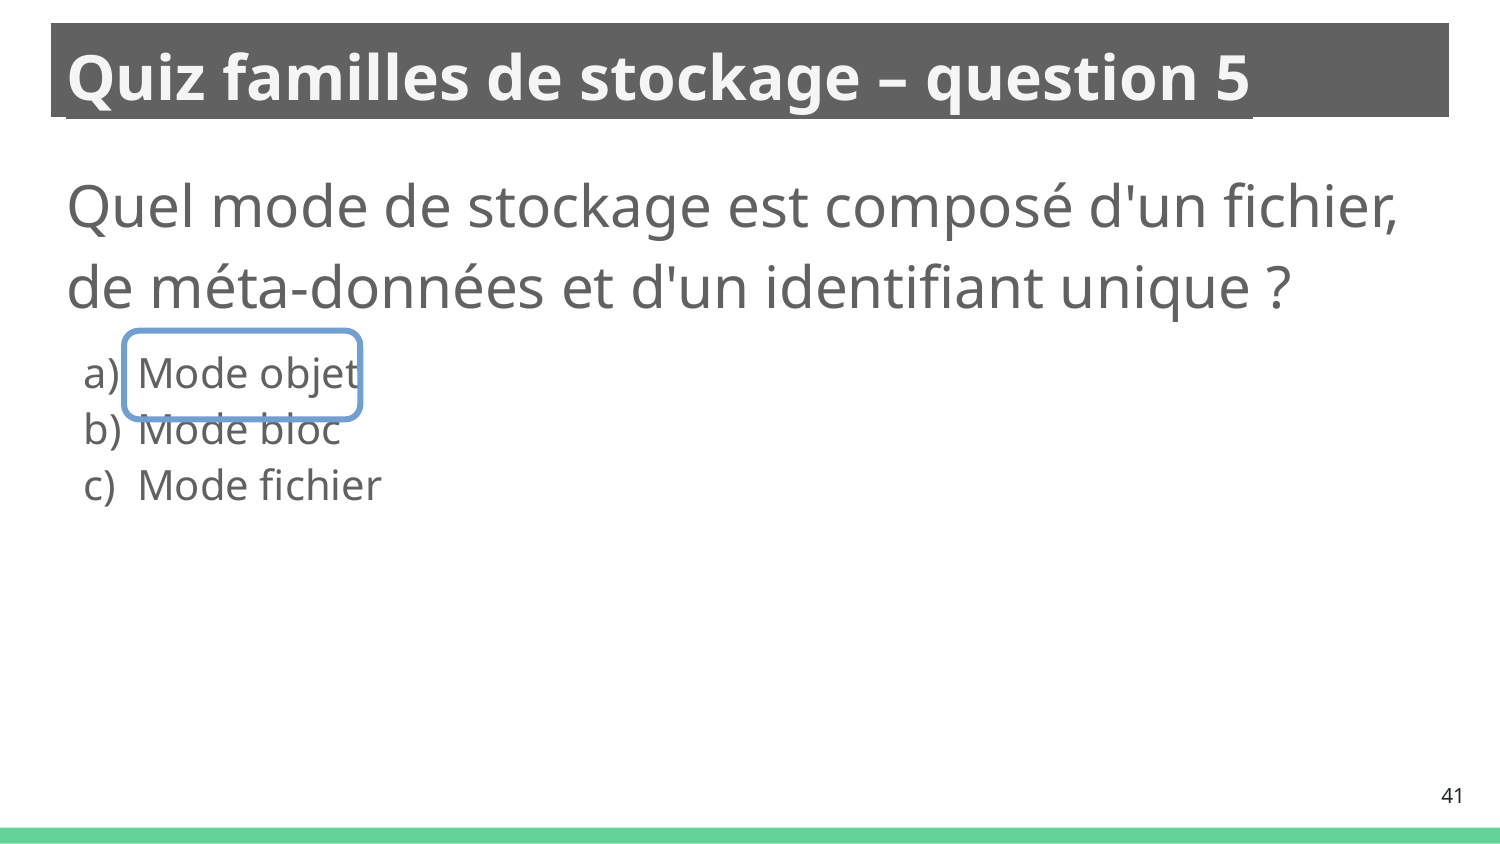

Quiz familles de stockage – question 5
# Quel mode de stockage est composé d'un fichier, de méta-données et d'un identifiant unique ?
Mode objet
Mode bloc
Mode fichier